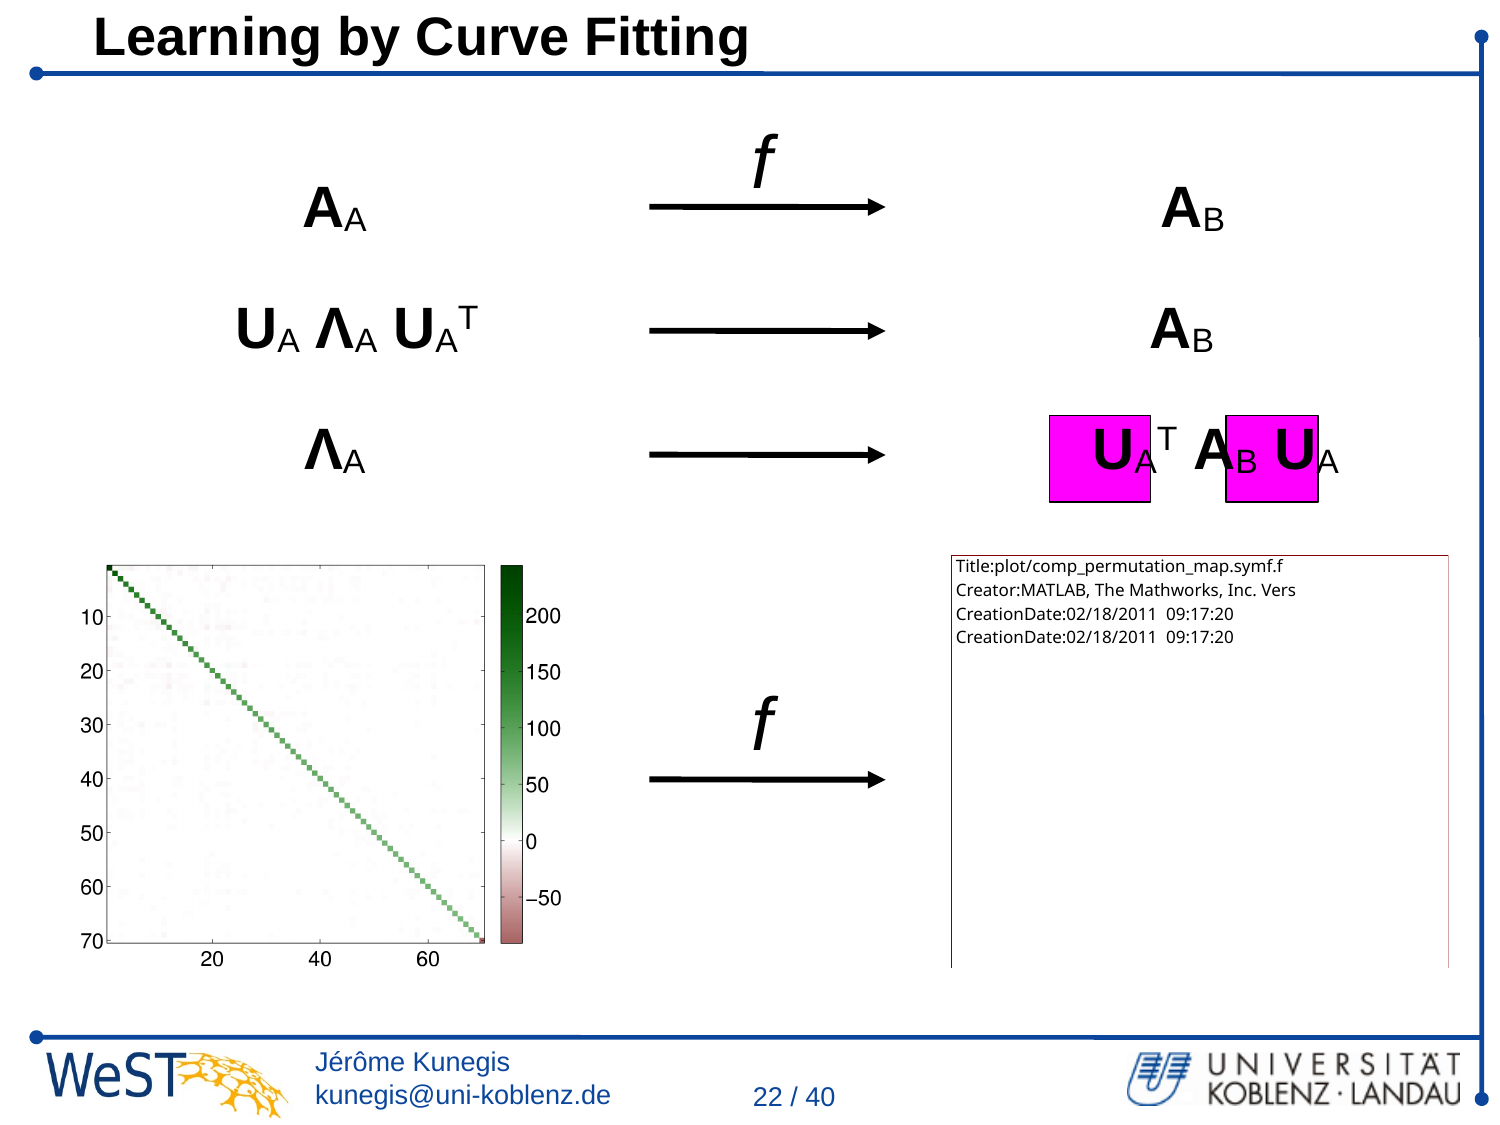

Learning by Curve Fitting
f
AA
AB
UA ΛA UAT
AB
ΛA
UAT AB UA
f